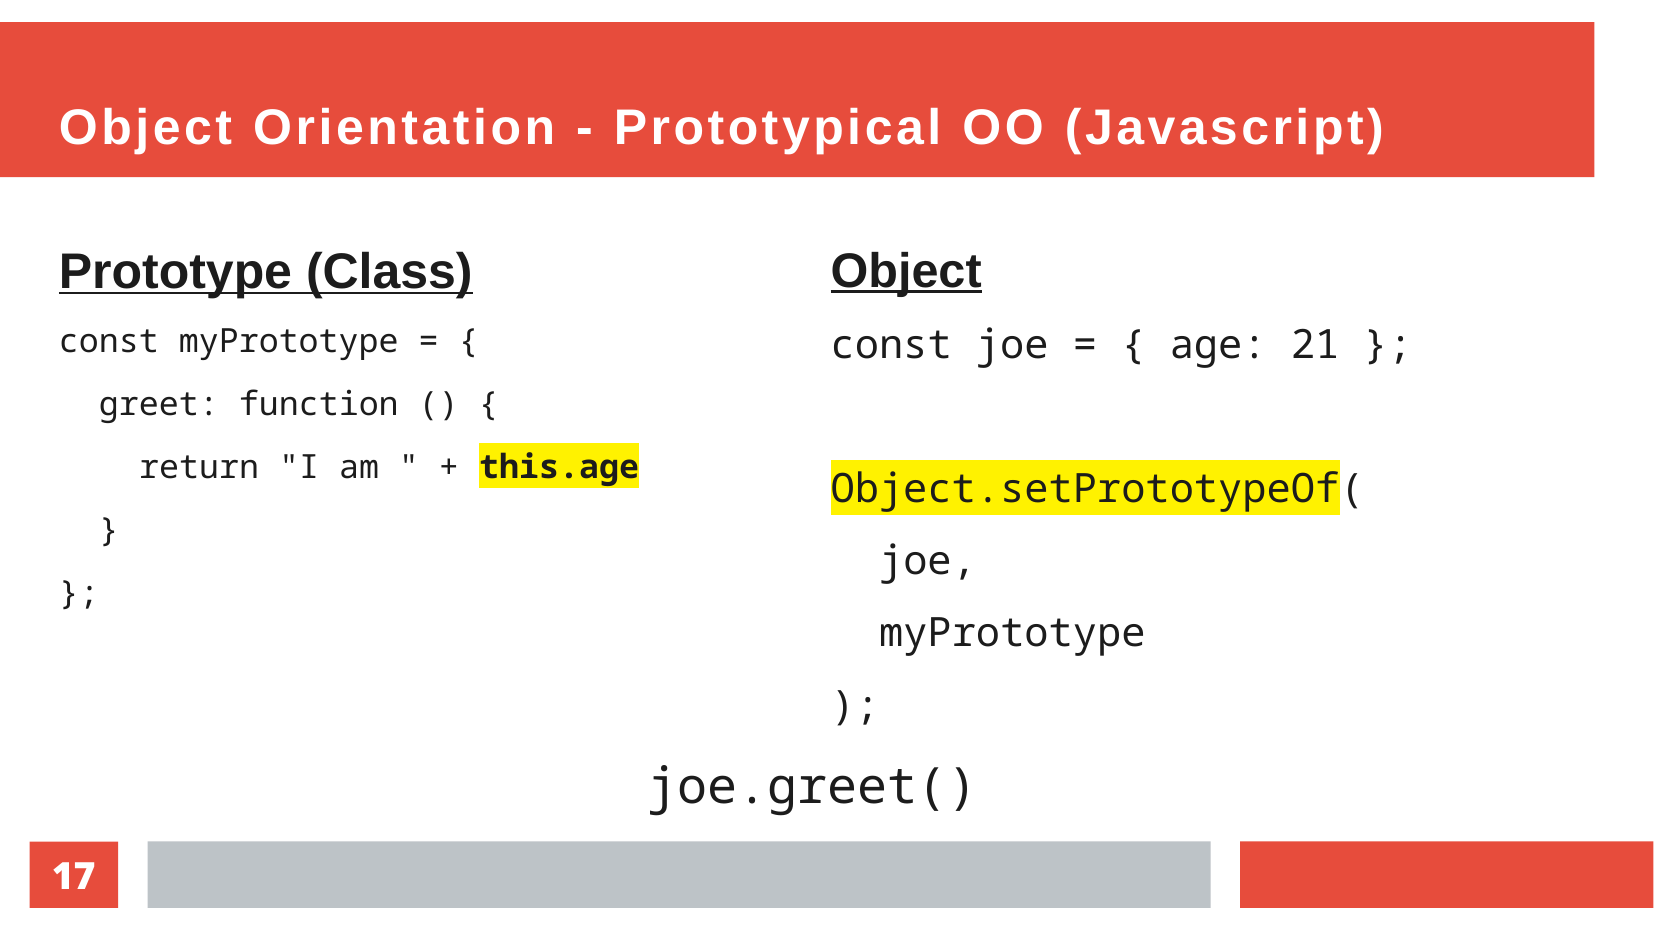

# Object Orientation - Prototypical OO (Javascript)
Prototype (Class)
const myPrototype = {
 greet: function () {
 return "I am " + this.age
 }
};
Object
const joe = { age: 21 };
Object.setPrototypeOf(
 joe,
 myPrototype
);
joe.greet()
17